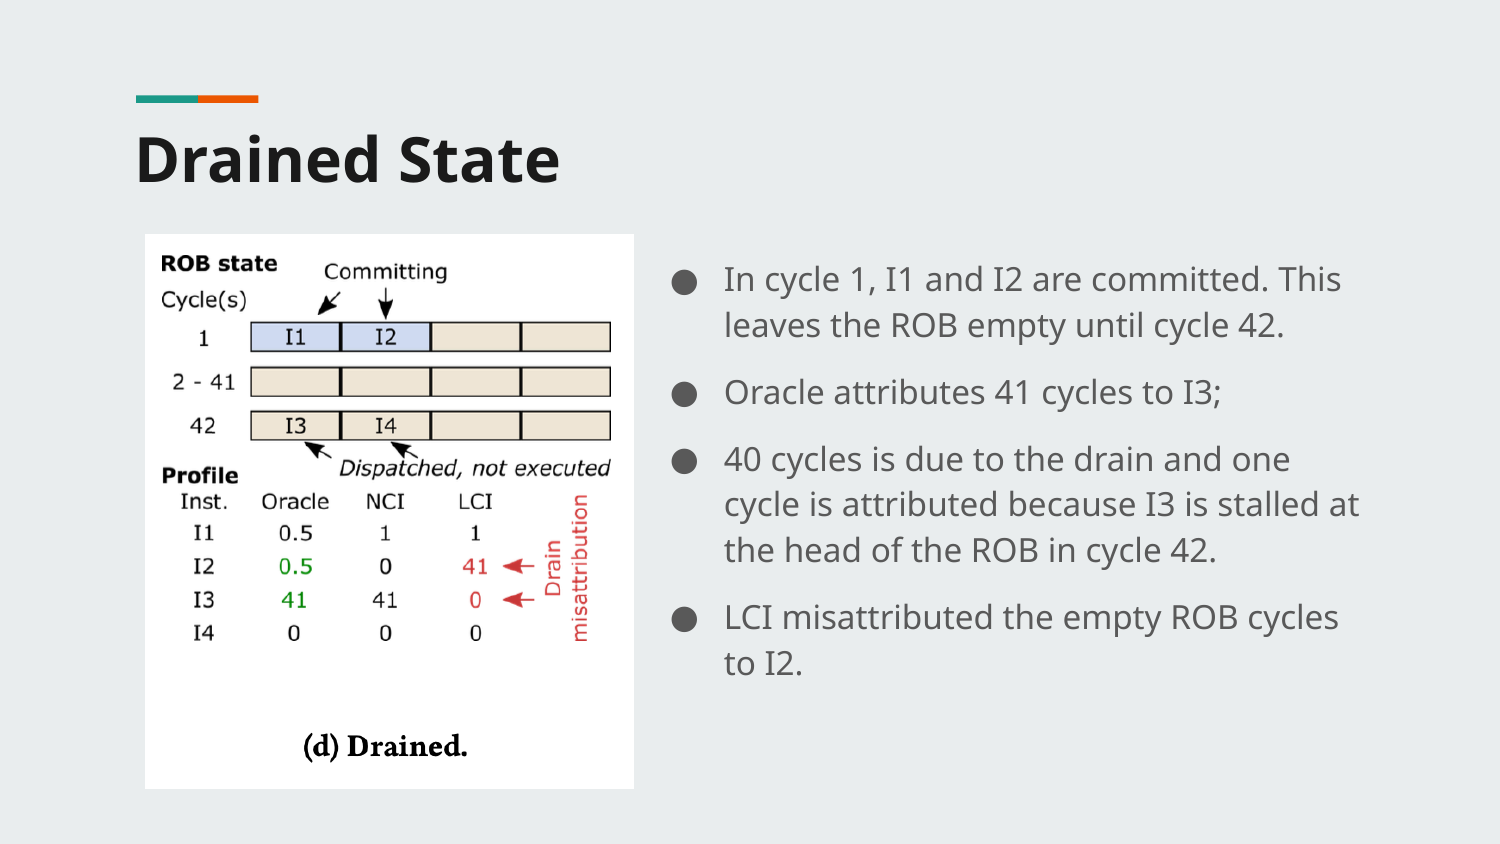

Drained State
In cycle 1, I1 and I2 are committed. This leaves the ROB empty until cycle 42.
Oracle attributes 41 cycles to I3;
40 cycles is due to the drain and one cycle is attributed because I3 is stalled at the head of the ROB in cycle 42.
LCI misattributed the empty ROB cycles to I2.